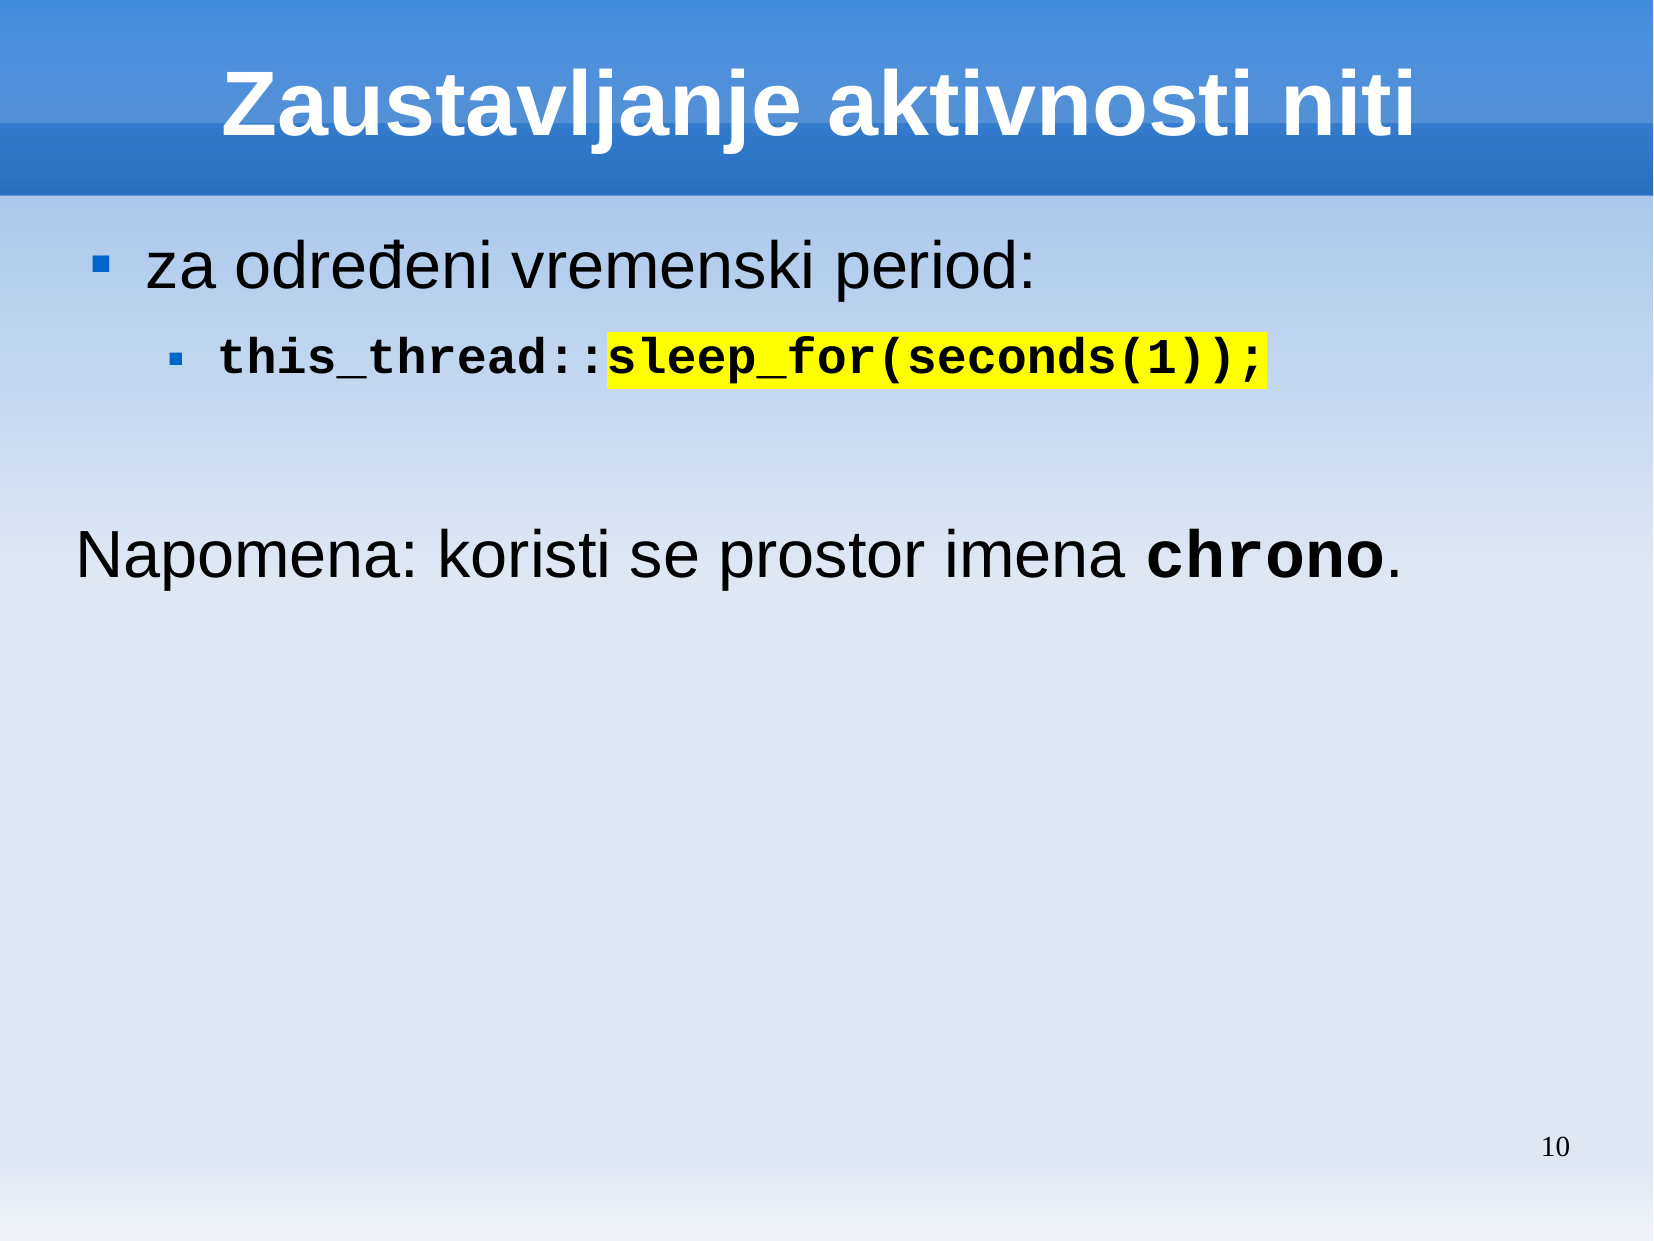

# Zaustavljanje aktivnosti niti
za određeni vremenski period:
this_thread::sleep_for(seconds(1));
Napomena: koristi se prostor imena chrono.
10